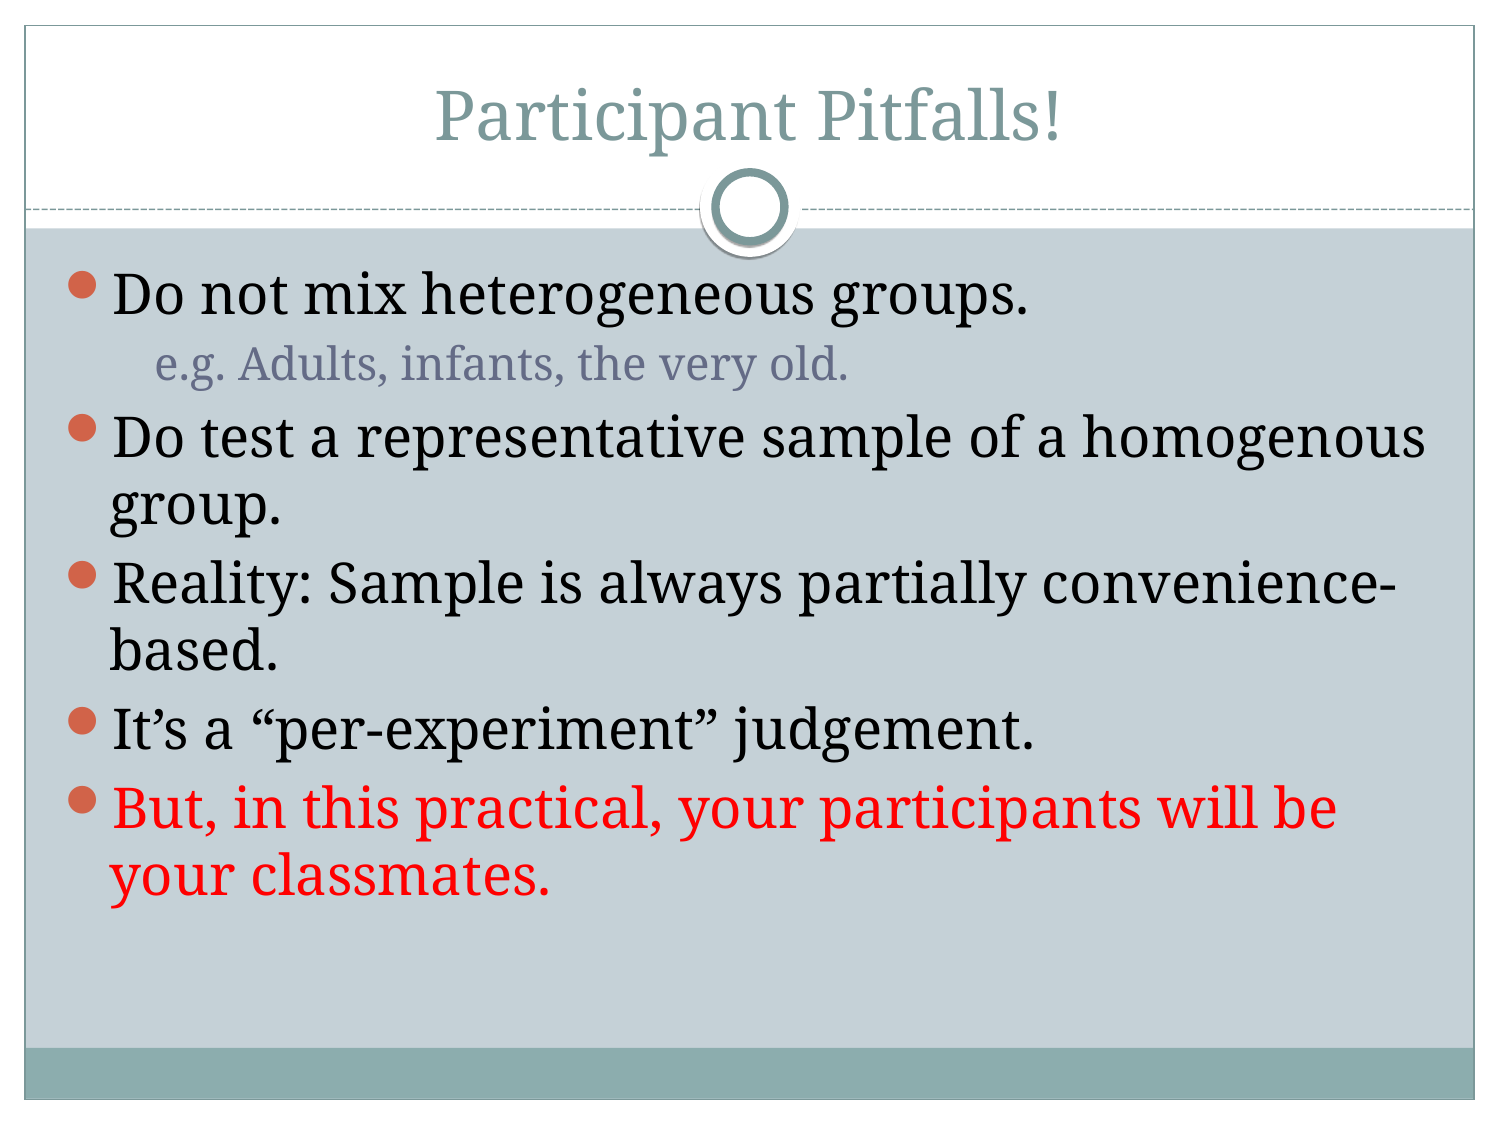

# Participant Pitfalls!
Do not mix heterogeneous groups.
	e.g. Adults, infants, the very old.
Do test a representative sample of a homogenous group.
Reality: Sample is always partially convenience-based.
It’s a “per-experiment” judgement.
But, in this practical, your participants will be your classmates.